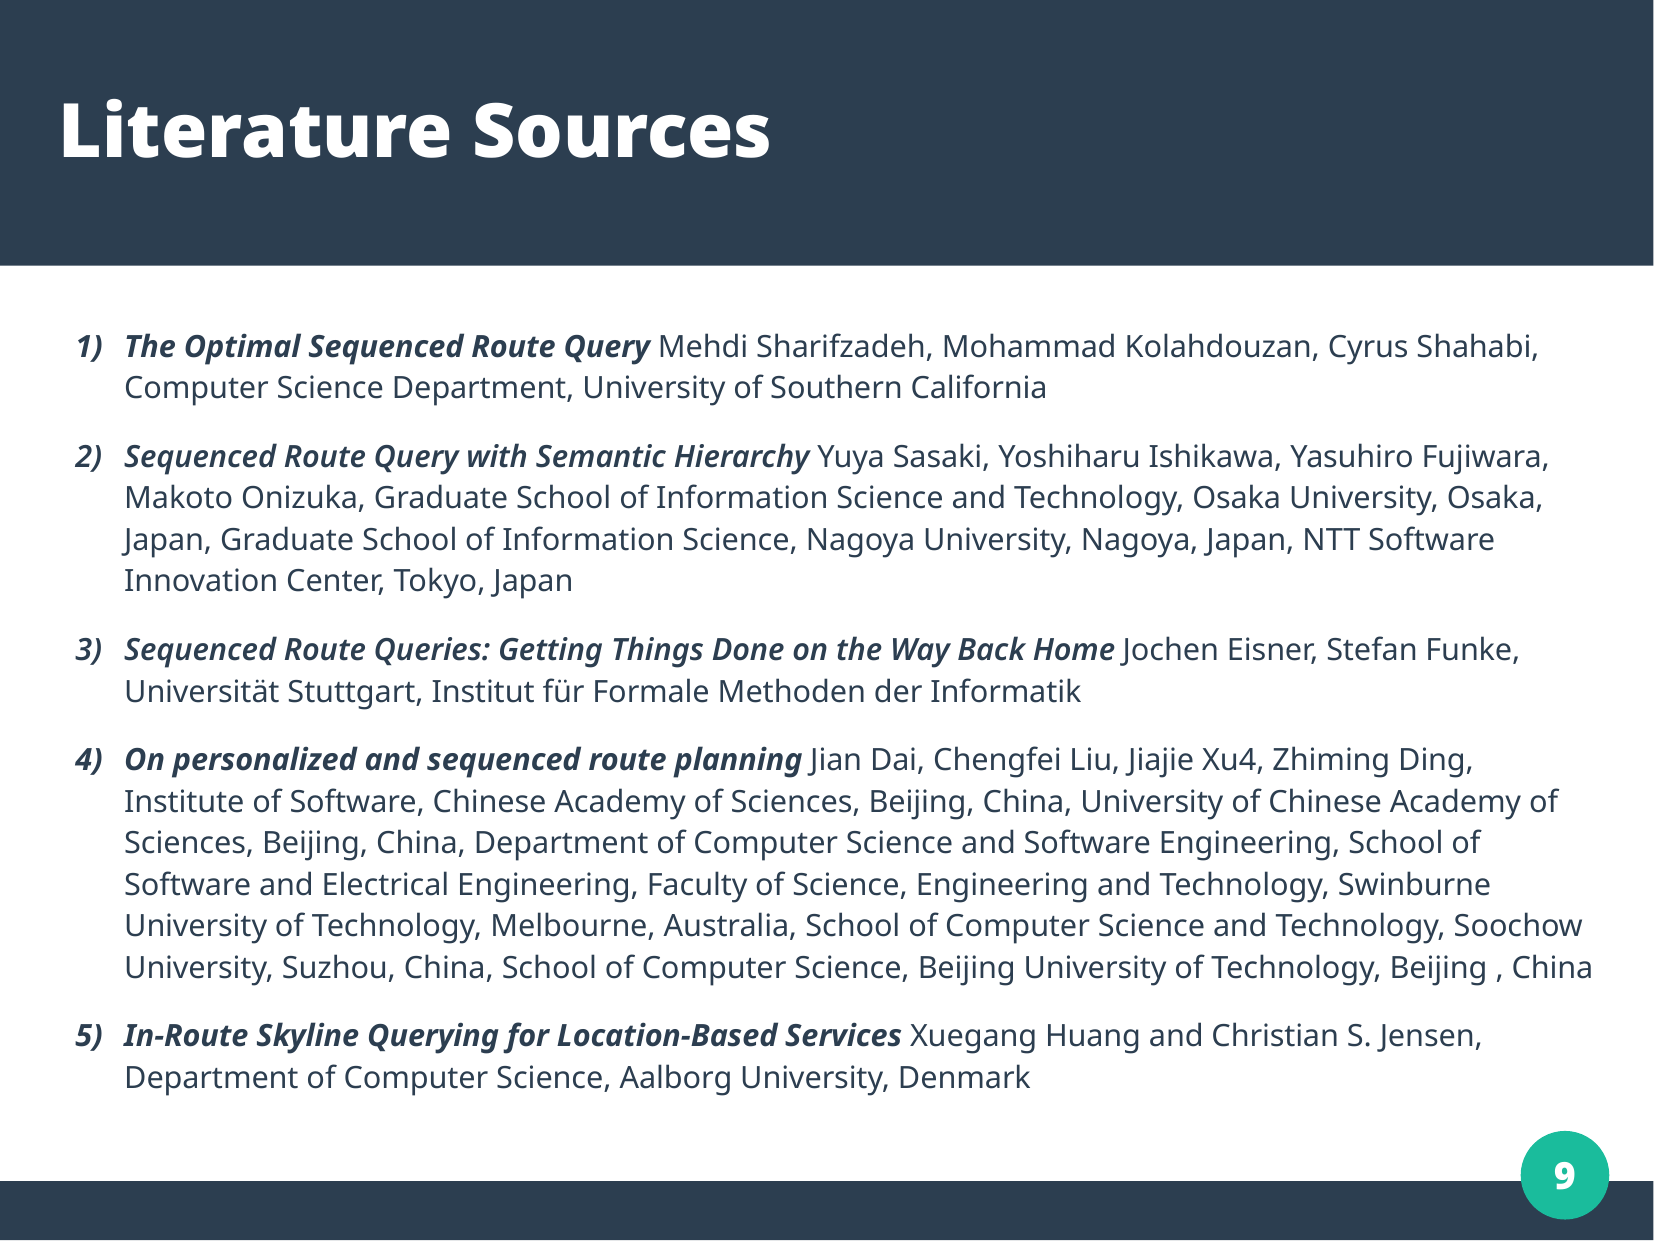

# Literature Sources
The Optimal Sequenced Route Query Mehdi Sharifzadeh, Mohammad Kolahdouzan, Cyrus Shahabi, Computer Science Department, University of Southern California
Sequenced Route Query with Semantic Hierarchy Yuya Sasaki, Yoshiharu Ishikawa, Yasuhiro Fujiwara, Makoto Onizuka, Graduate School of Information Science and Technology, Osaka University, Osaka, Japan, Graduate School of Information Science, Nagoya University, Nagoya, Japan, NTT Software Innovation Center, Tokyo, Japan
Sequenced Route Queries: Getting Things Done on the Way Back Home Jochen Eisner, Stefan Funke, Universität Stuttgart, Institut für Formale Methoden der Informatik
On personalized and sequenced route planning Jian Dai, Chengfei Liu, Jiajie Xu4, Zhiming Ding, Institute of Software, Chinese Academy of Sciences, Beijing, China, University of Chinese Academy of Sciences, Beijing, China, Department of Computer Science and Software Engineering, School of Software and Electrical Engineering, Faculty of Science, Engineering and Technology, Swinburne University of Technology, Melbourne, Australia, School of Computer Science and Technology, Soochow University, Suzhou, China, School of Computer Science, Beijing University of Technology, Beijing , China
In-Route Skyline Querying for Location-Based Services Xuegang Huang and Christian S. Jensen, Department of Computer Science, Aalborg University, Denmark
9